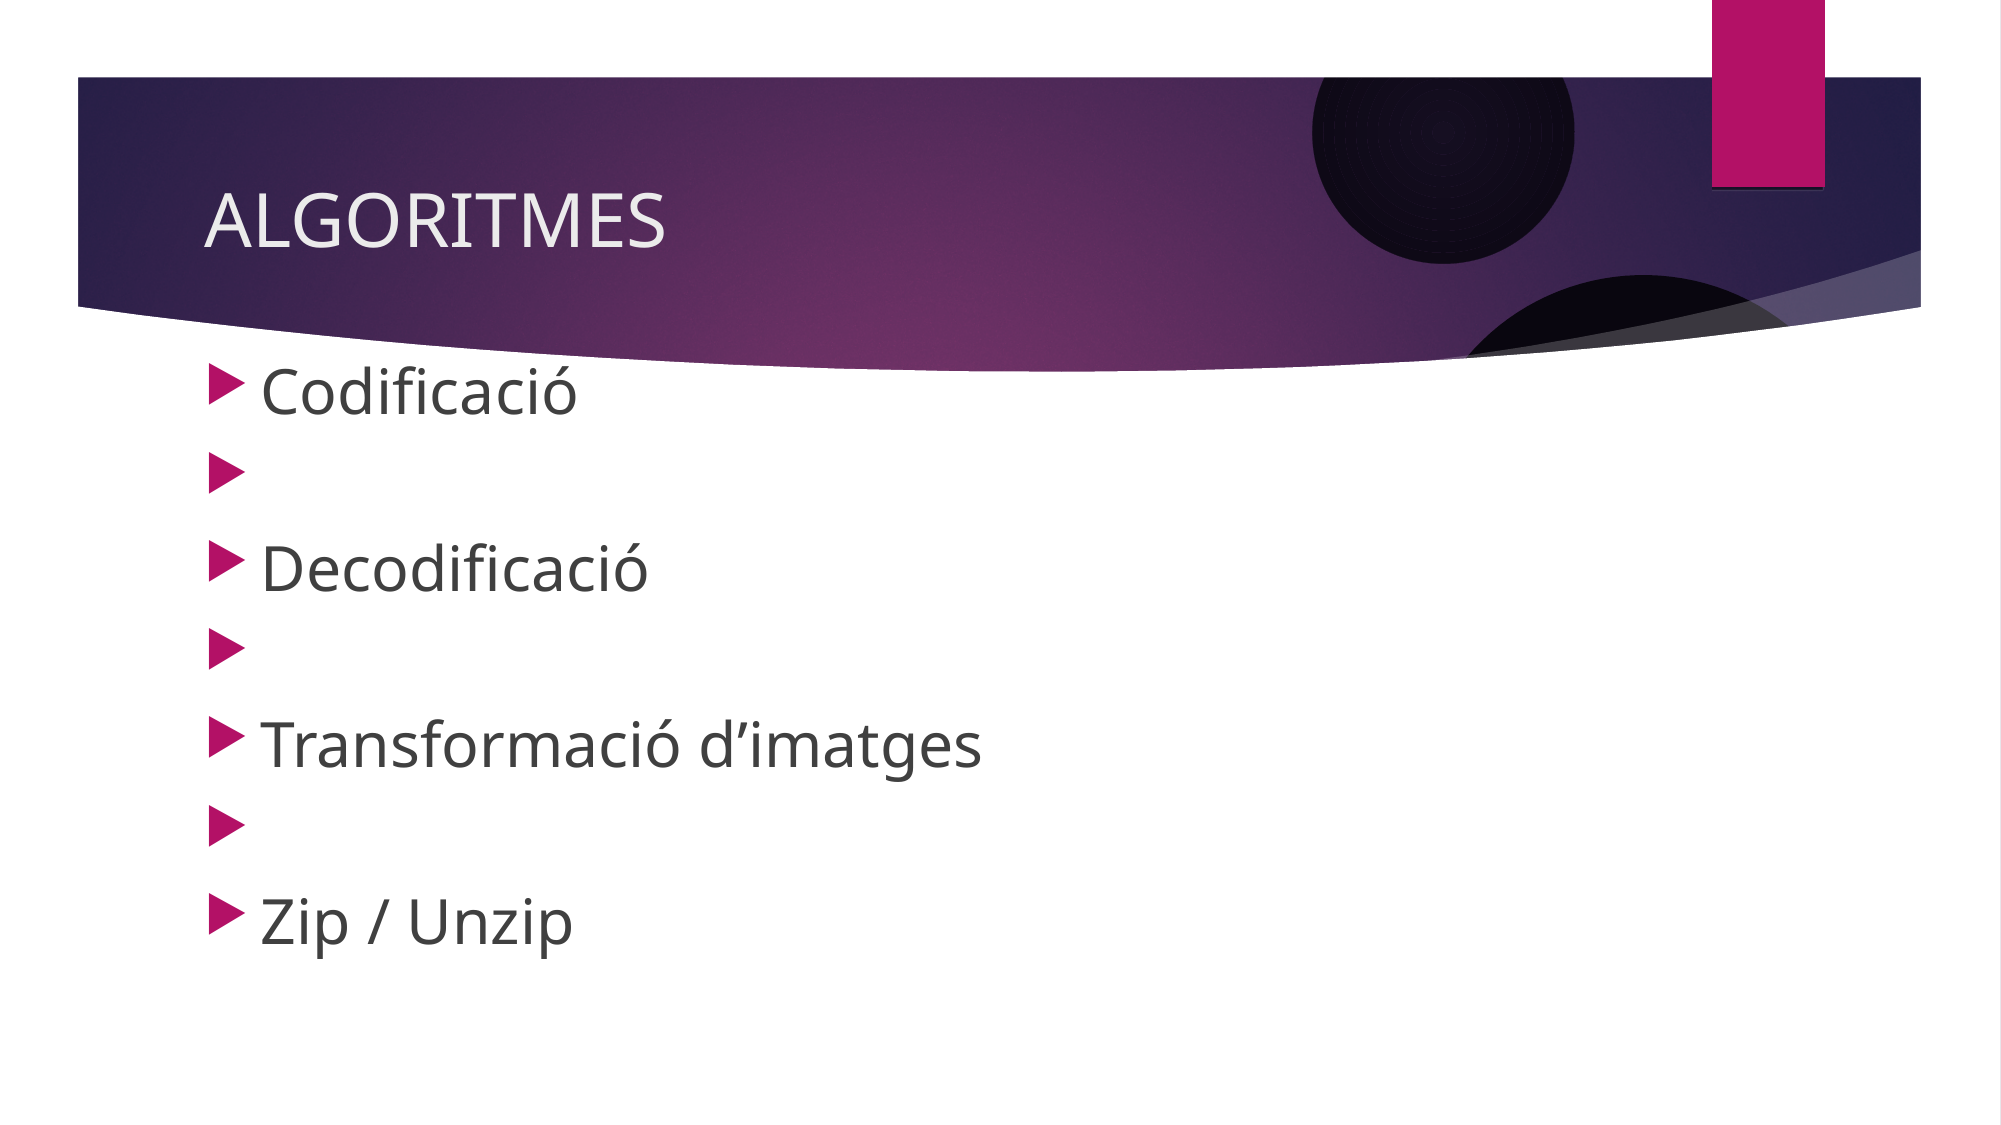

# ALGORITMES
Codificació
Decodificació
Transformació d’imatges
Zip / Unzip